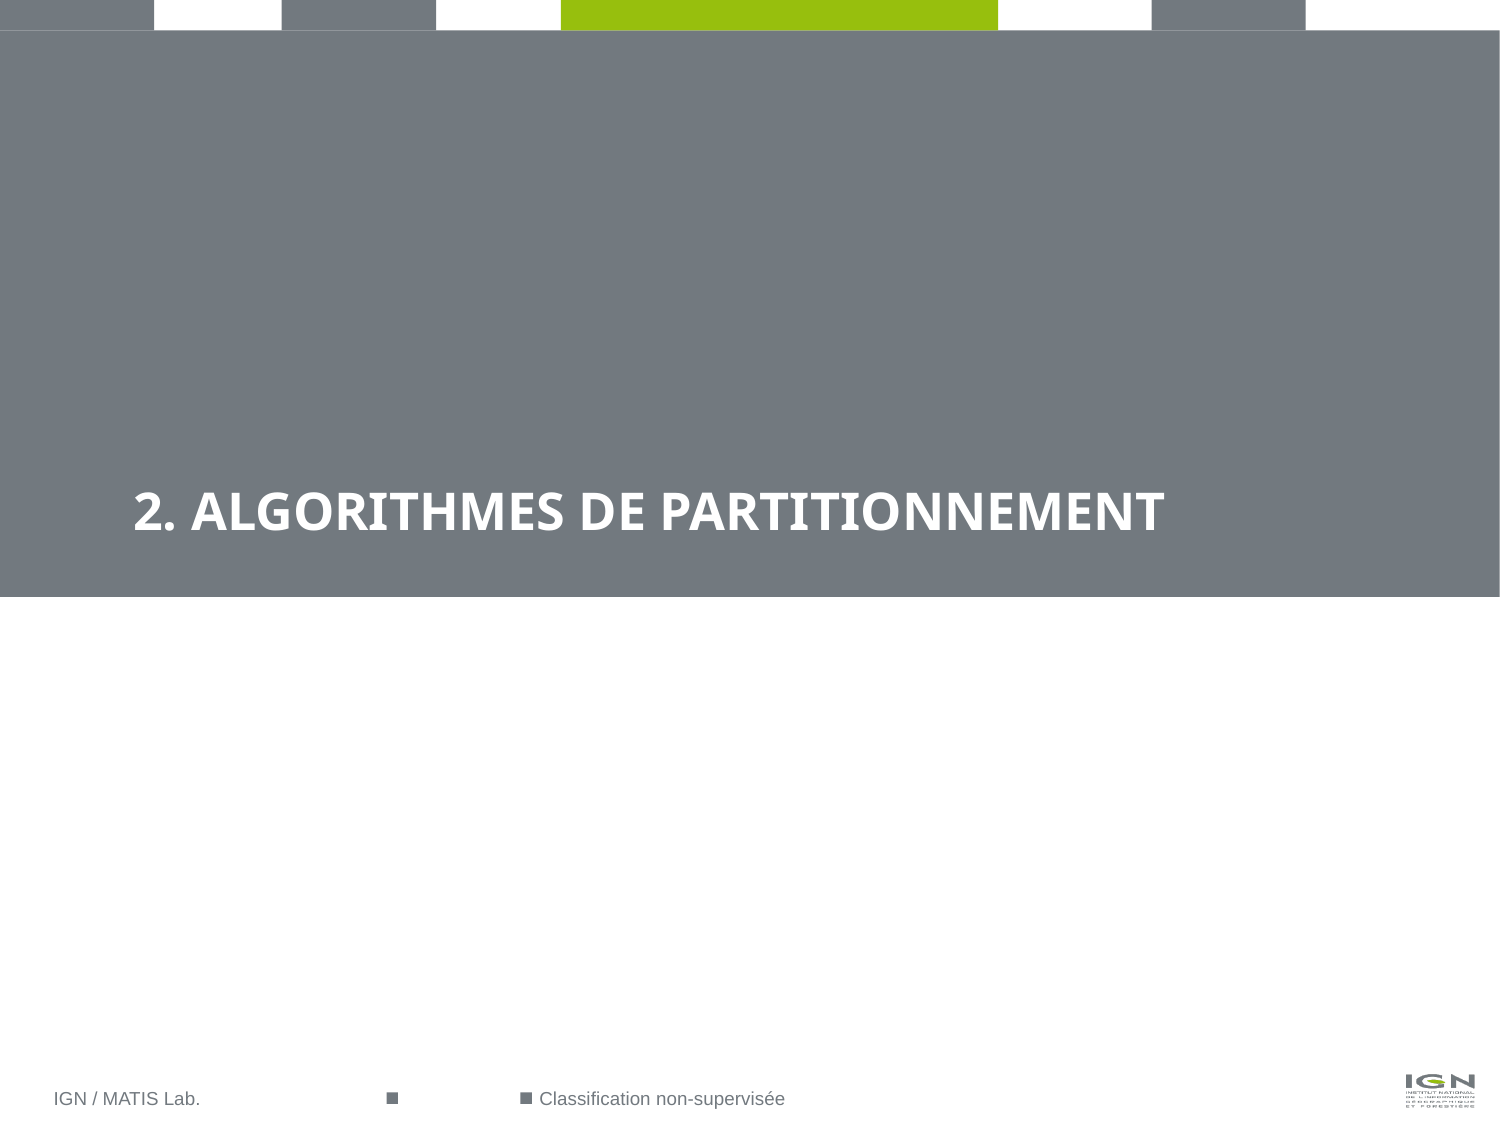

2. ALGORITHMES DE PARTITIONNEMENT
IGN / MATIS Lab.
Classification non-supervisée